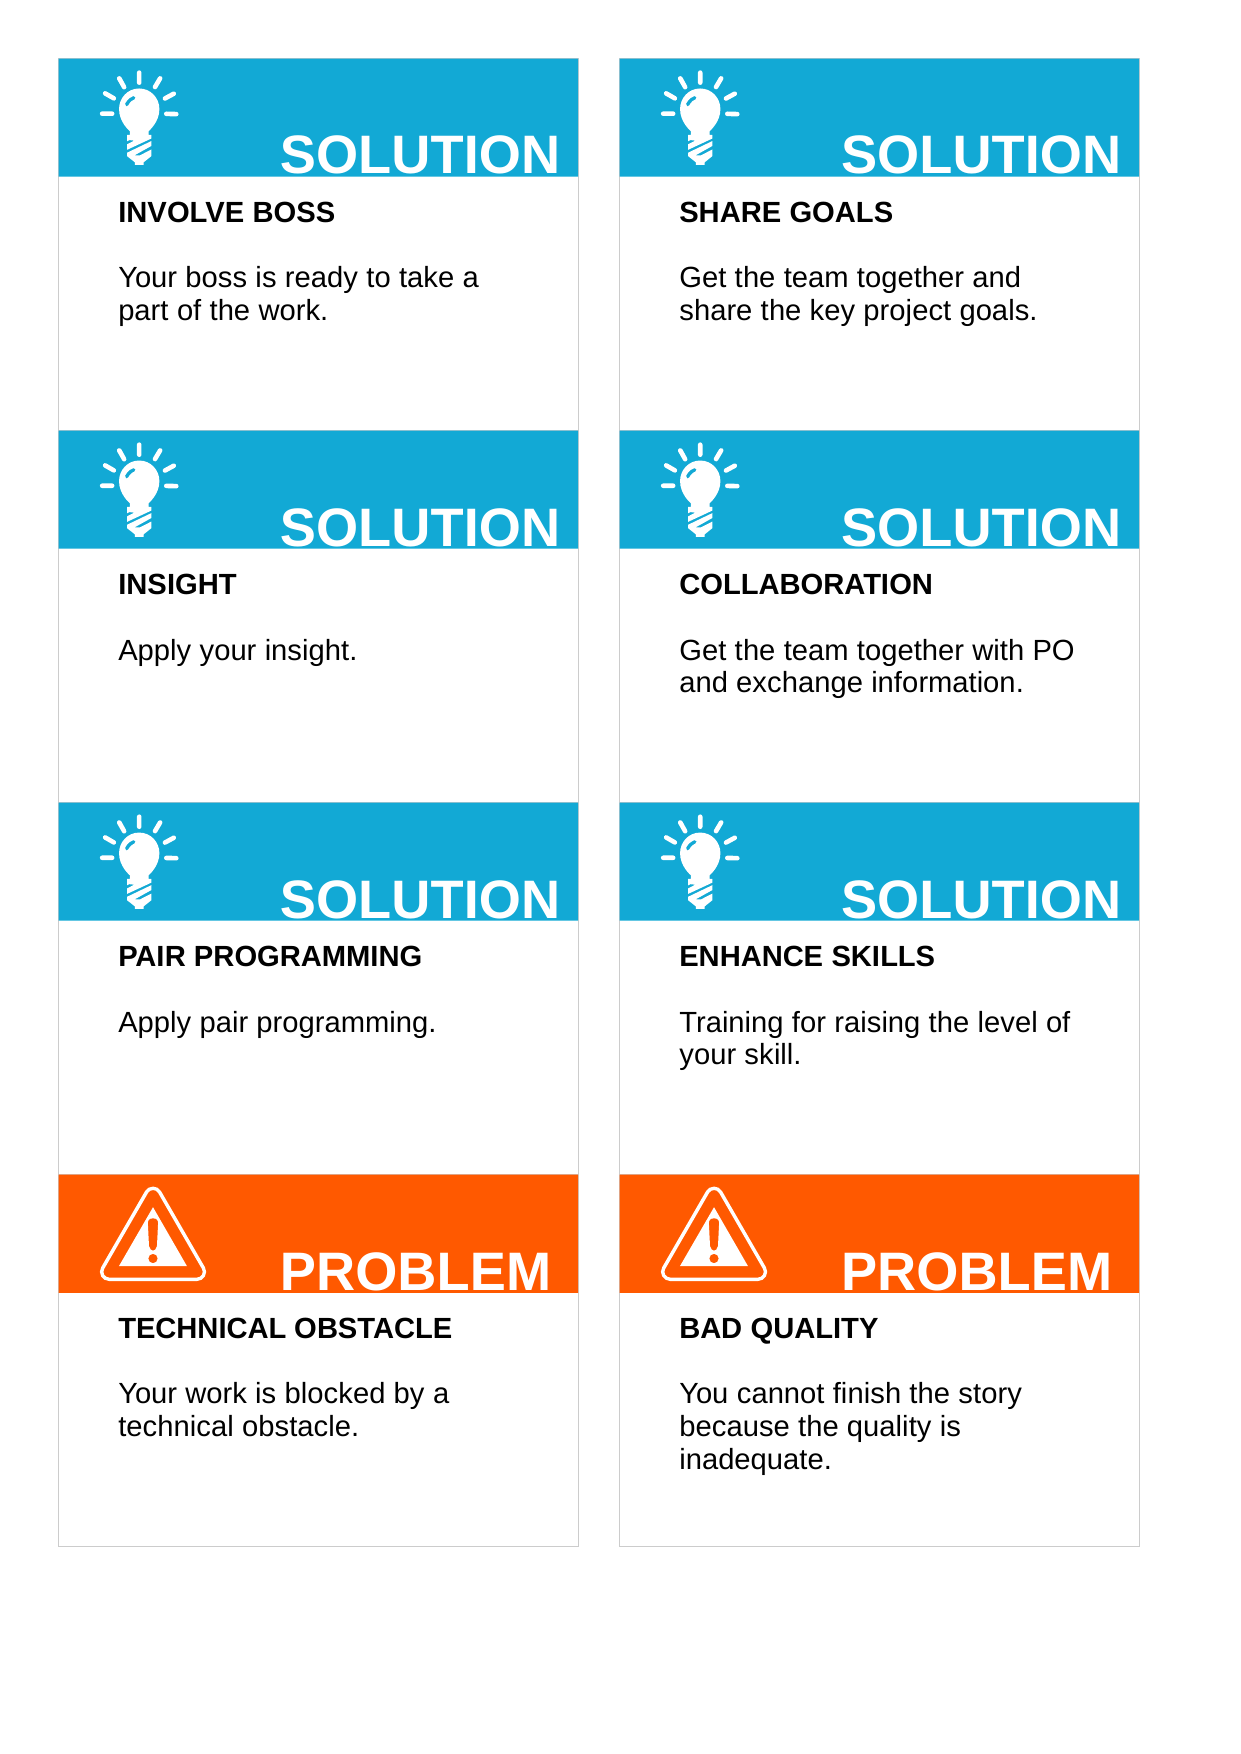

SOLUTION
SOLUTION
INVOLVE BOSS
Your boss is ready to take a part of the work.
SHARE GOALS
Get the team together and share the key project goals.
SOLUTION
SOLUTION
INSIGHT
Apply your insight.
COLLABORATION
Get the team together with PO and exchange information.
SOLUTION
SOLUTION
PAIR PROGRAMMING
Apply pair programming.
ENHANCE SKILLS
Training for raising the level of your skill.
PROBLEM
PROBLEM
TECHNICAL OBSTACLE
Your work is blocked by a technical obstacle.
BAD QUALITY
You cannot finish the story because the quality is inadequate.